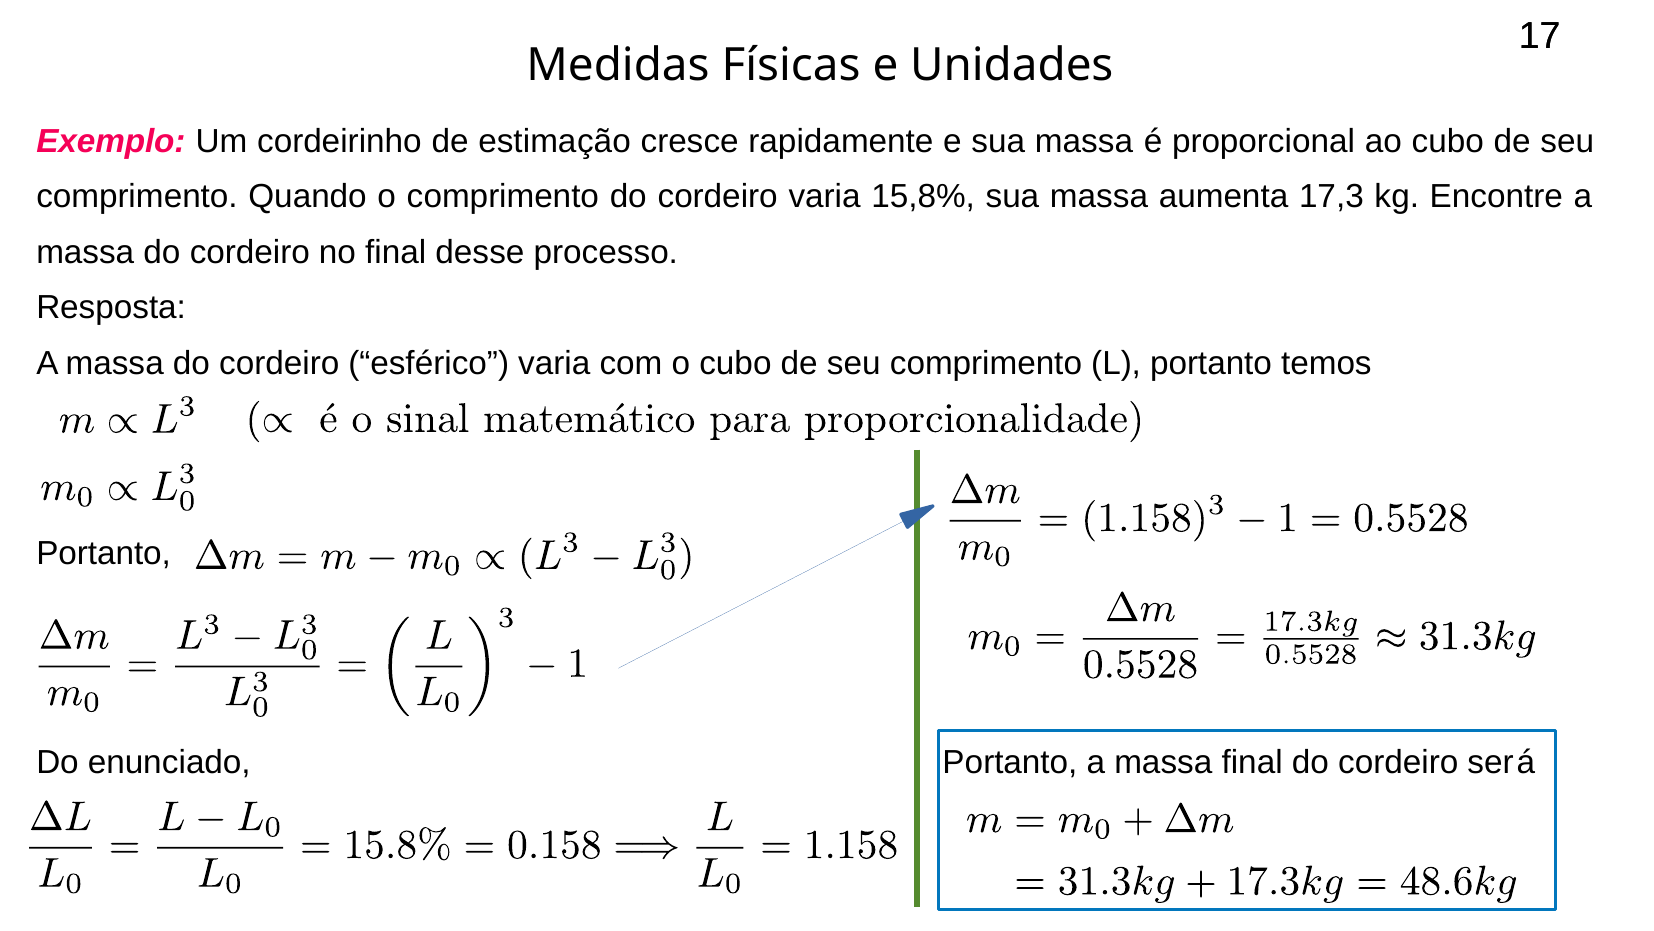

Medidas Físicas e Unidades
Exemplo: Um cordeirinho de estimação cresce rapidamente e sua massa é proporcional ao cubo de seu comprimento. Quando o comprimento do cordeiro varia 15,8%, sua massa aumenta 17,3 kg. Encontre a massa do cordeiro no final desse processo.
Resposta:
A massa do cordeiro (“esférico”) varia com o cubo de seu comprimento (L), portanto temos
Portanto,
Do enunciado, Portanto, a massa final do cordeiro será